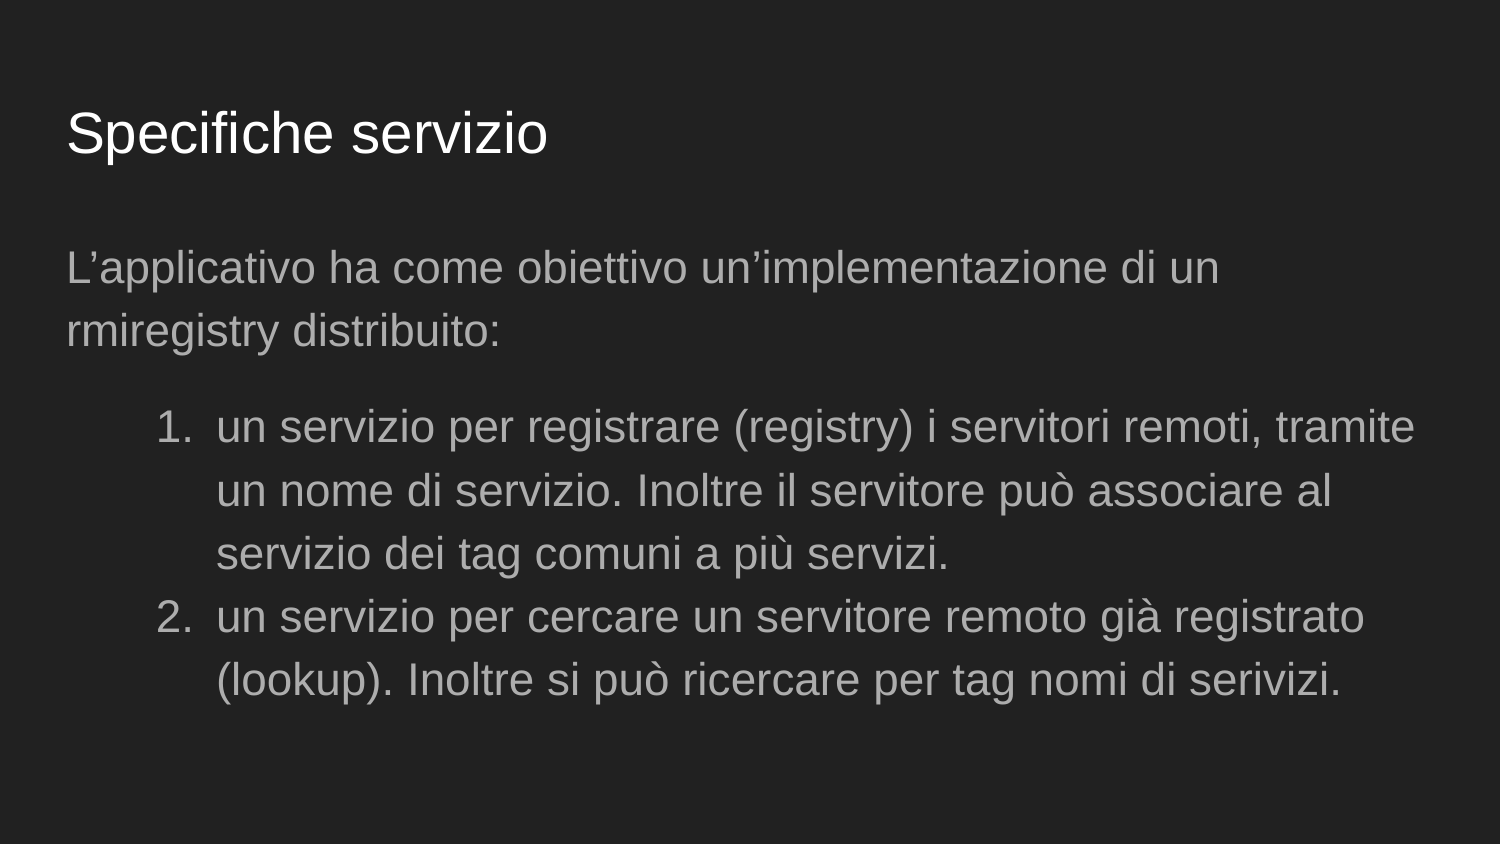

# Specifiche servizio
L’applicativo ha come obiettivo un’implementazione di un rmiregistry distribuito:
un servizio per registrare (registry) i servitori remoti, tramite un nome di servizio. Inoltre il servitore può associare al servizio dei tag comuni a più servizi.
un servizio per cercare un servitore remoto già registrato (lookup). Inoltre si può ricercare per tag nomi di serivizi.